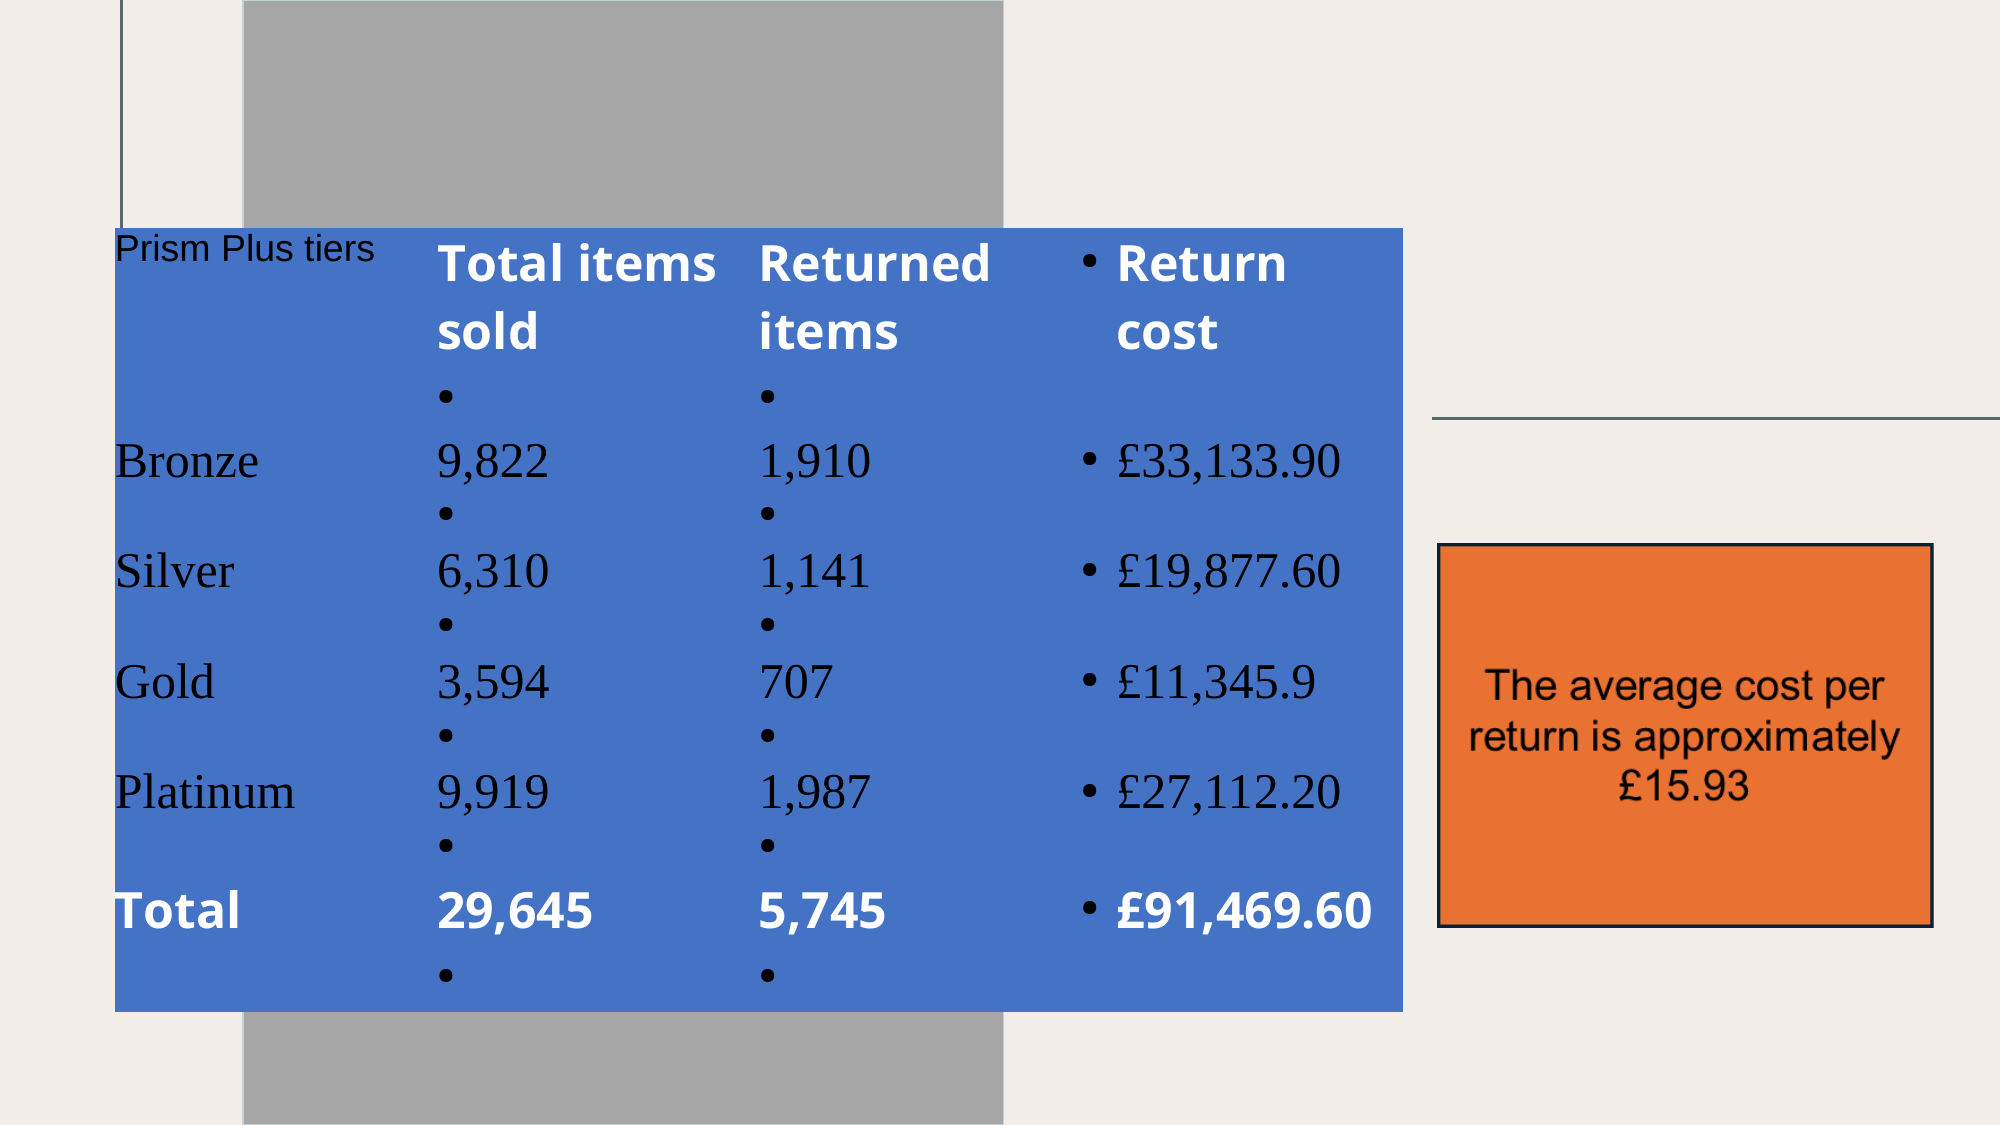

# High return cost on items bought by Prism plus customers
| Prism Plus tiers | Total items sold | Returned items | Return cost |
| --- | --- | --- | --- |
| Bronze | 9,822 | 1,910 | £33,133.90 |
| Silver | 6,310 | 1,141 | £19,877.60 |
| Gold | 3,594 | 707 | £11,345.9 |
| Platinum | 9,919 | 1,987 | £27,112.20 |
| Total | 29,645 | 5,745 | £91,469.60 |